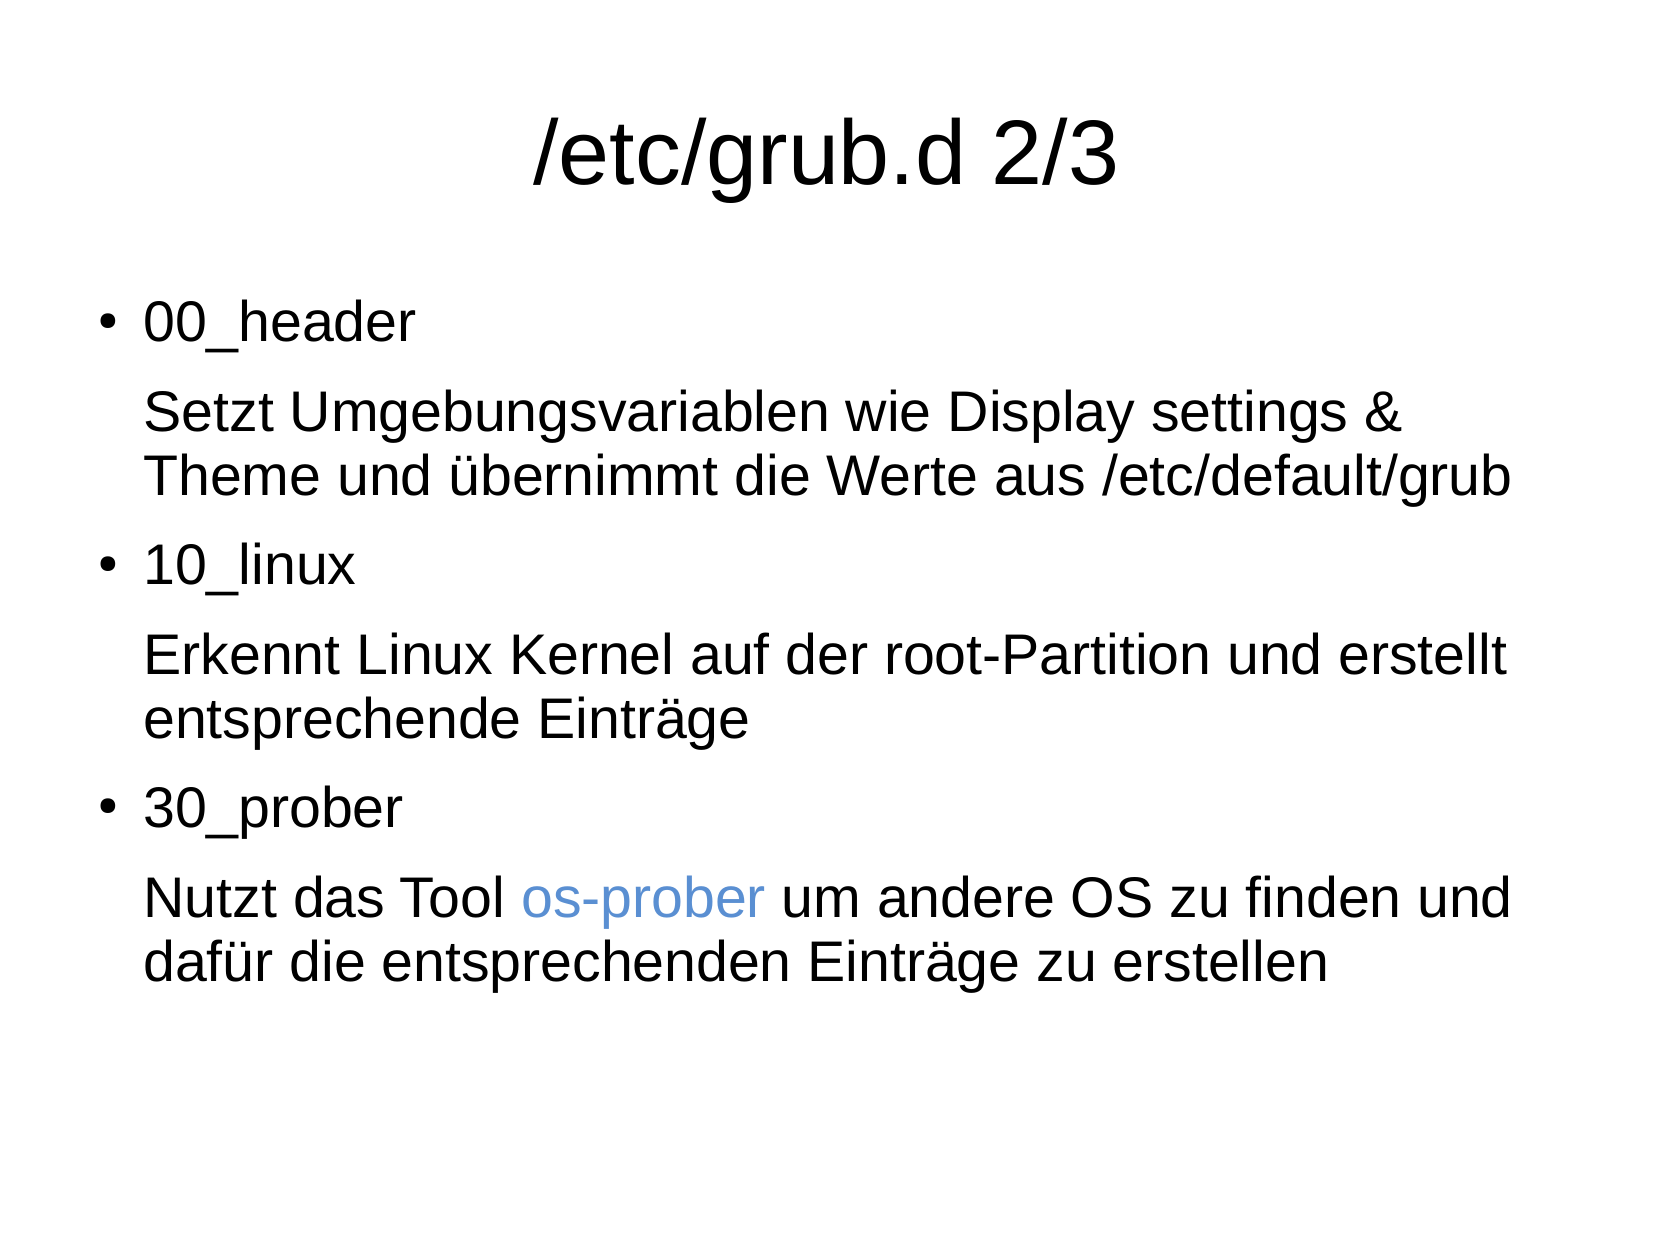

# /etc/grub.d 2/3
00_header
Setzt Umgebungsvariablen wie Display settings & Theme und übernimmt die Werte aus /etc/default/grub
10_linux
Erkennt Linux Kernel auf der root-Partition und erstellt entsprechende Einträge
30_prober
Nutzt das Tool os-prober um andere OS zu finden und dafür die entsprechenden Einträge zu erstellen